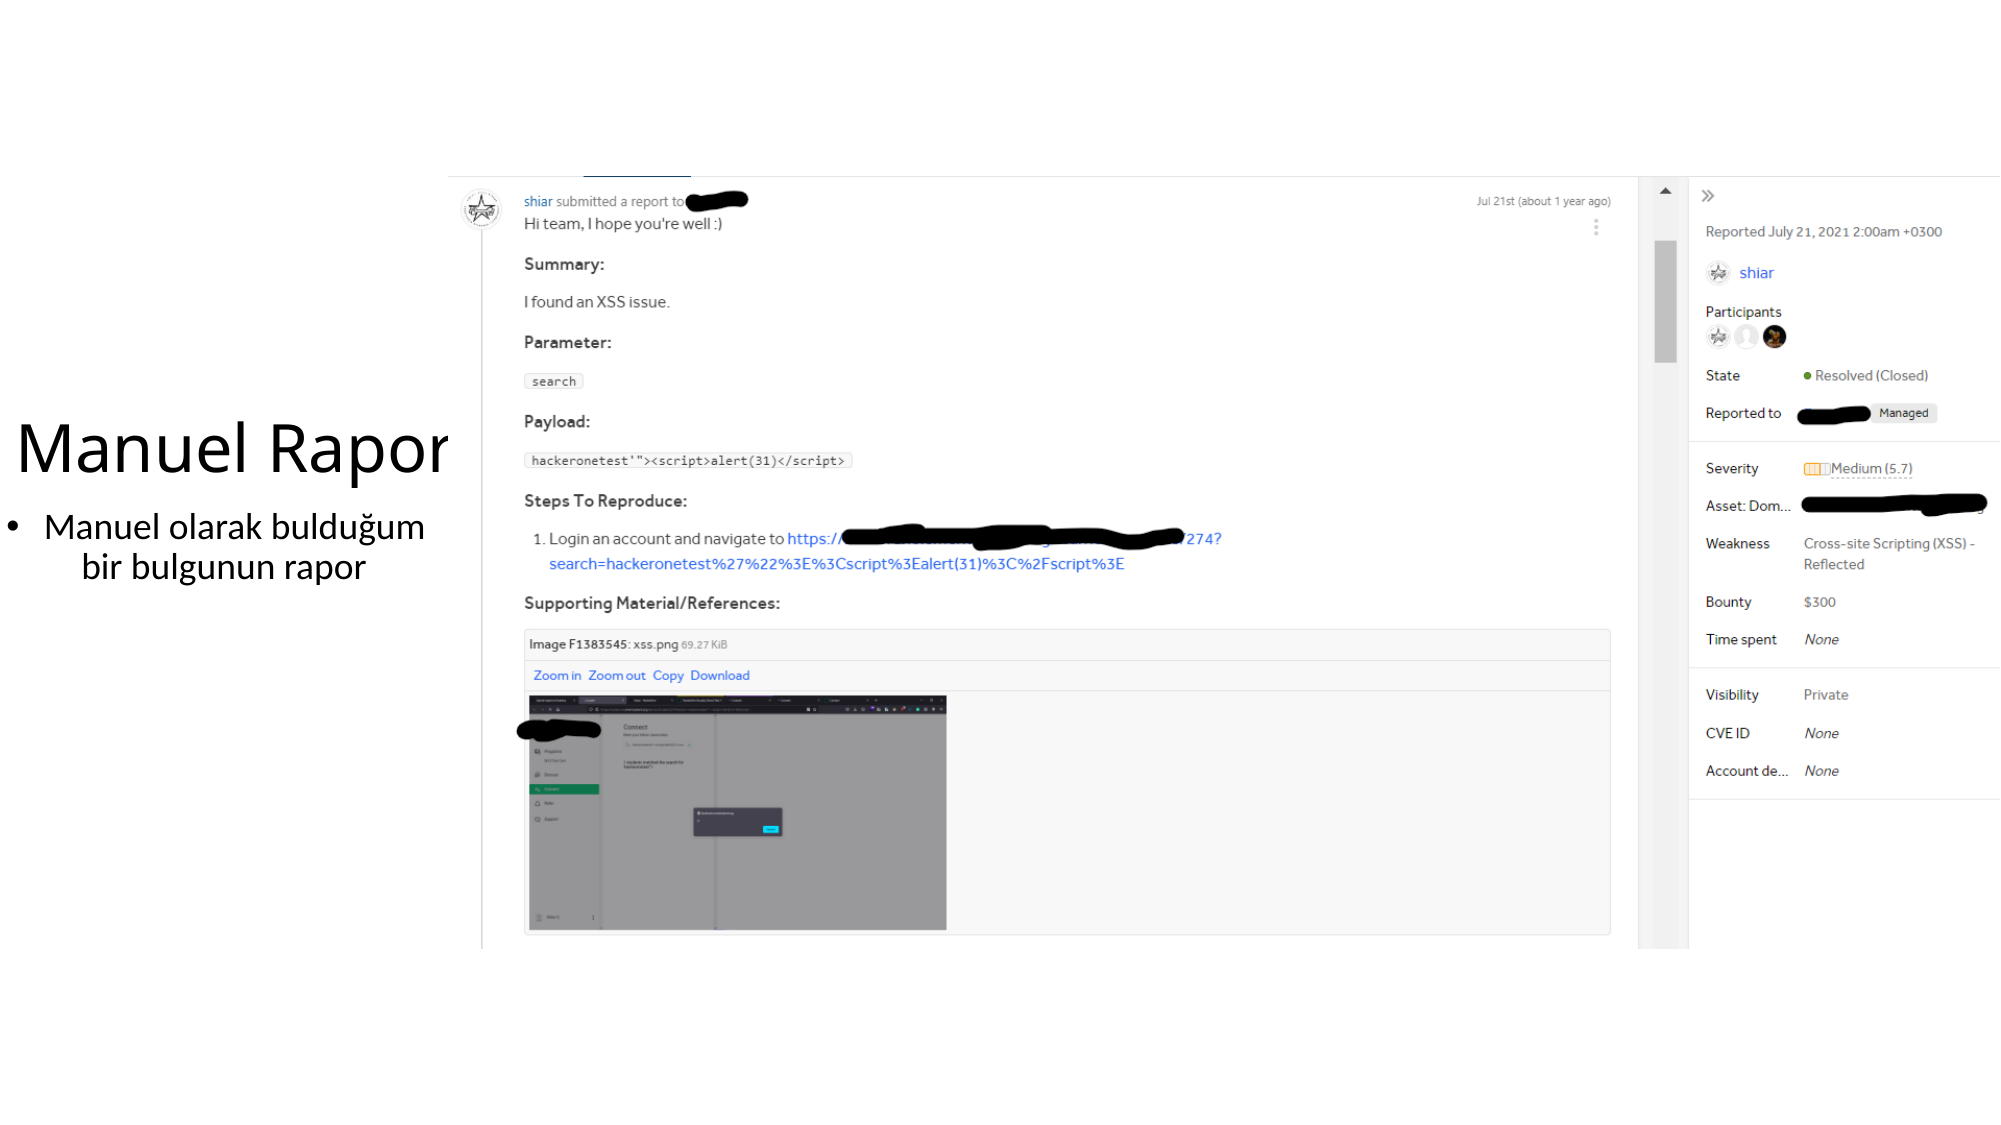

# Manuel Rapor 2
Manuel olarak bulduğum bir bulgunun rapor